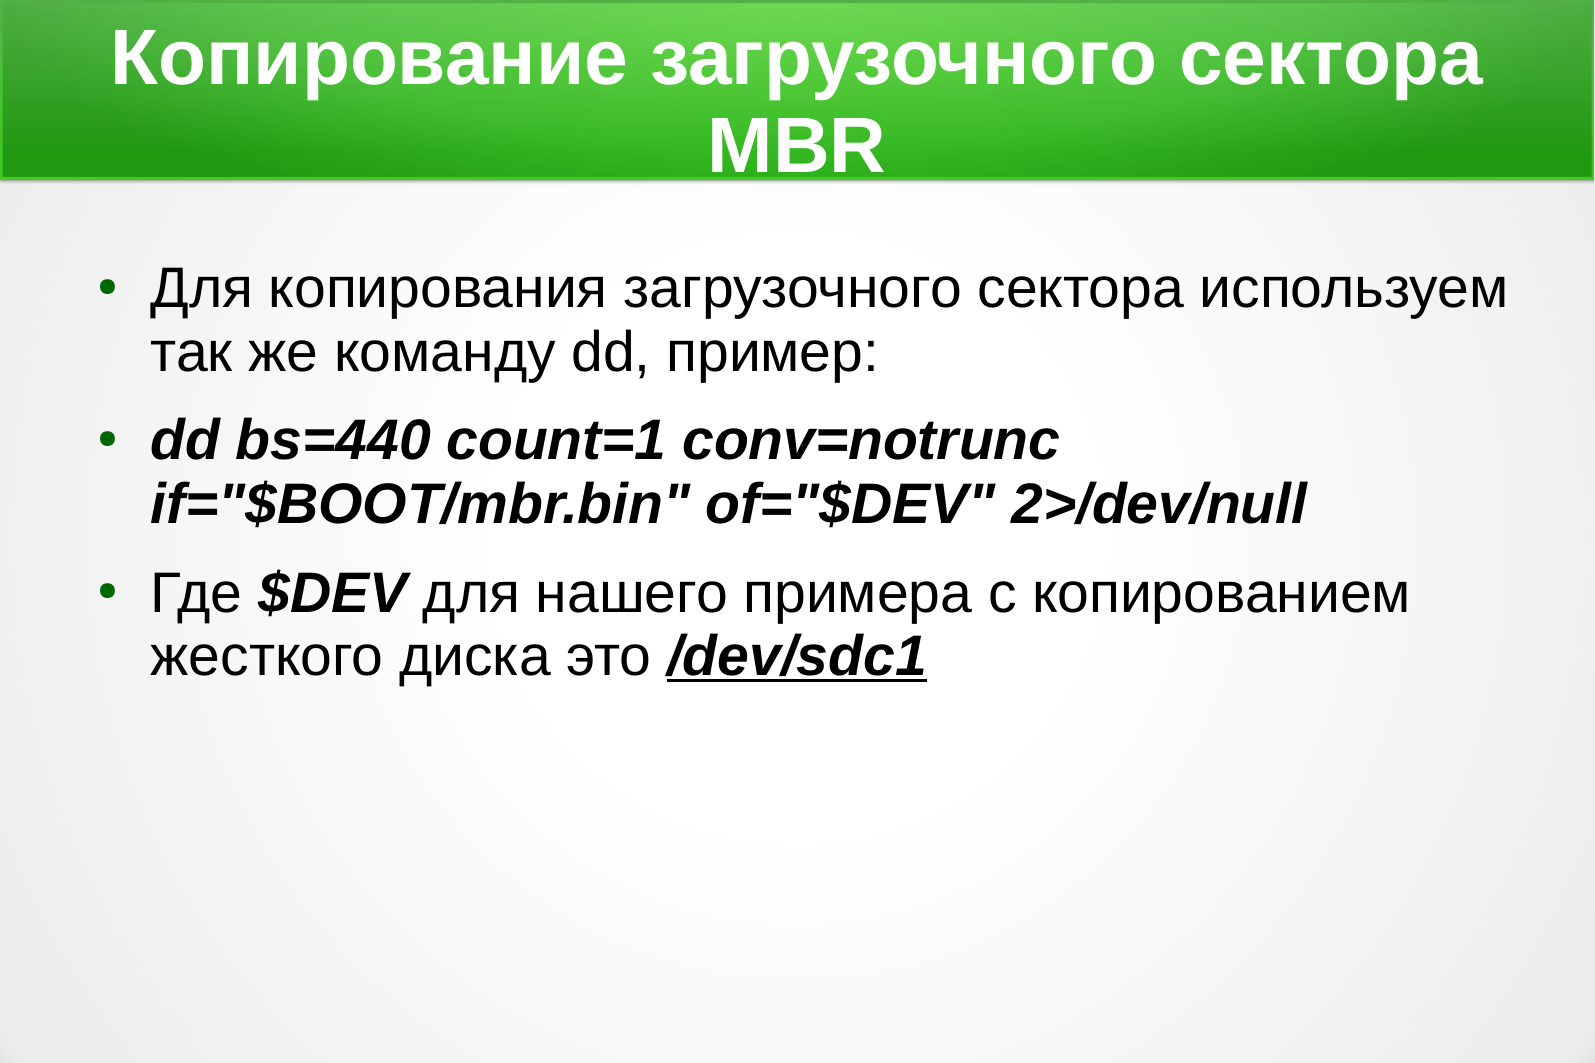

# Копирование загрузочного сектора MBR
Для копирования загрузочного сектора используем так же команду dd, пример:
dd bs=440 count=1 conv=notrunc if="$BOOT/mbr.bin" of="$DEV" 2>/dev/null
Где $DEV для нашего примера с копированием жесткого диска это /dev/sdc1